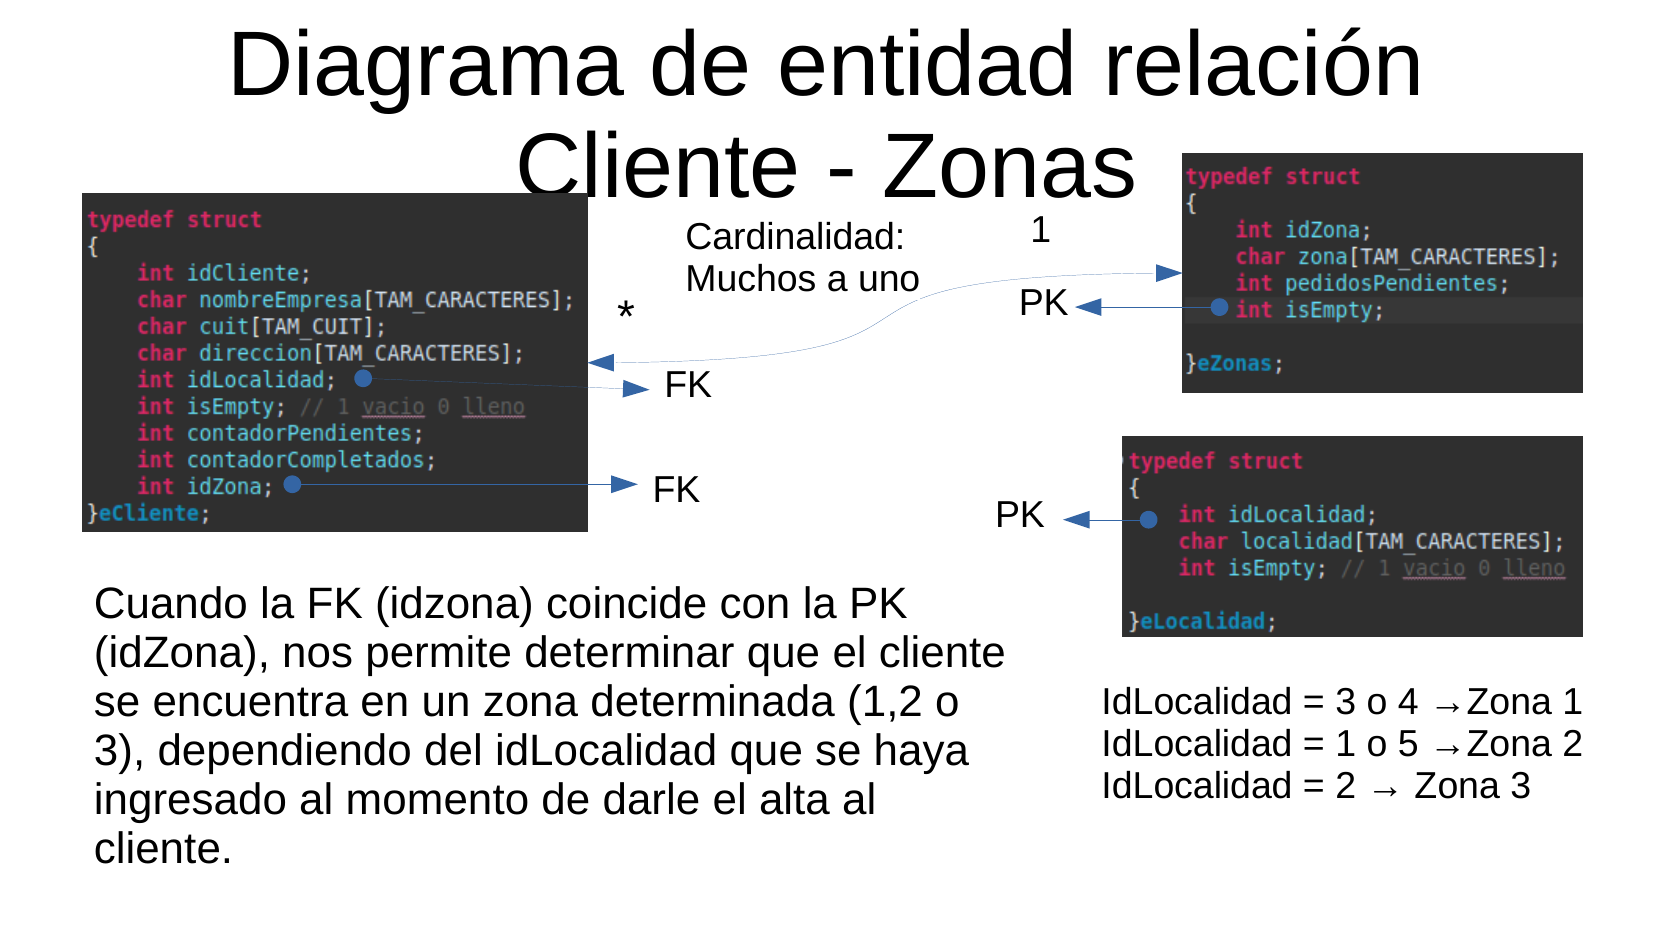

# Diagrama de entidad relación Cliente - Zonas
1
 Cardinalidad:
 Muchos a uno
PK
*
FK
FK
PK
Cuando la FK (idzona) coincide con la PK (idZona), nos permite determinar que el cliente se encuentra en un zona determinada (1,2 o 3), dependiendo del idLocalidad que se haya ingresado al momento de darle el alta al cliente.
IdLocalidad = 3 o 4 →Zona 1
IdLocalidad = 1 o 5 →Zona 2
IdLocalidad = 2 → Zona 3